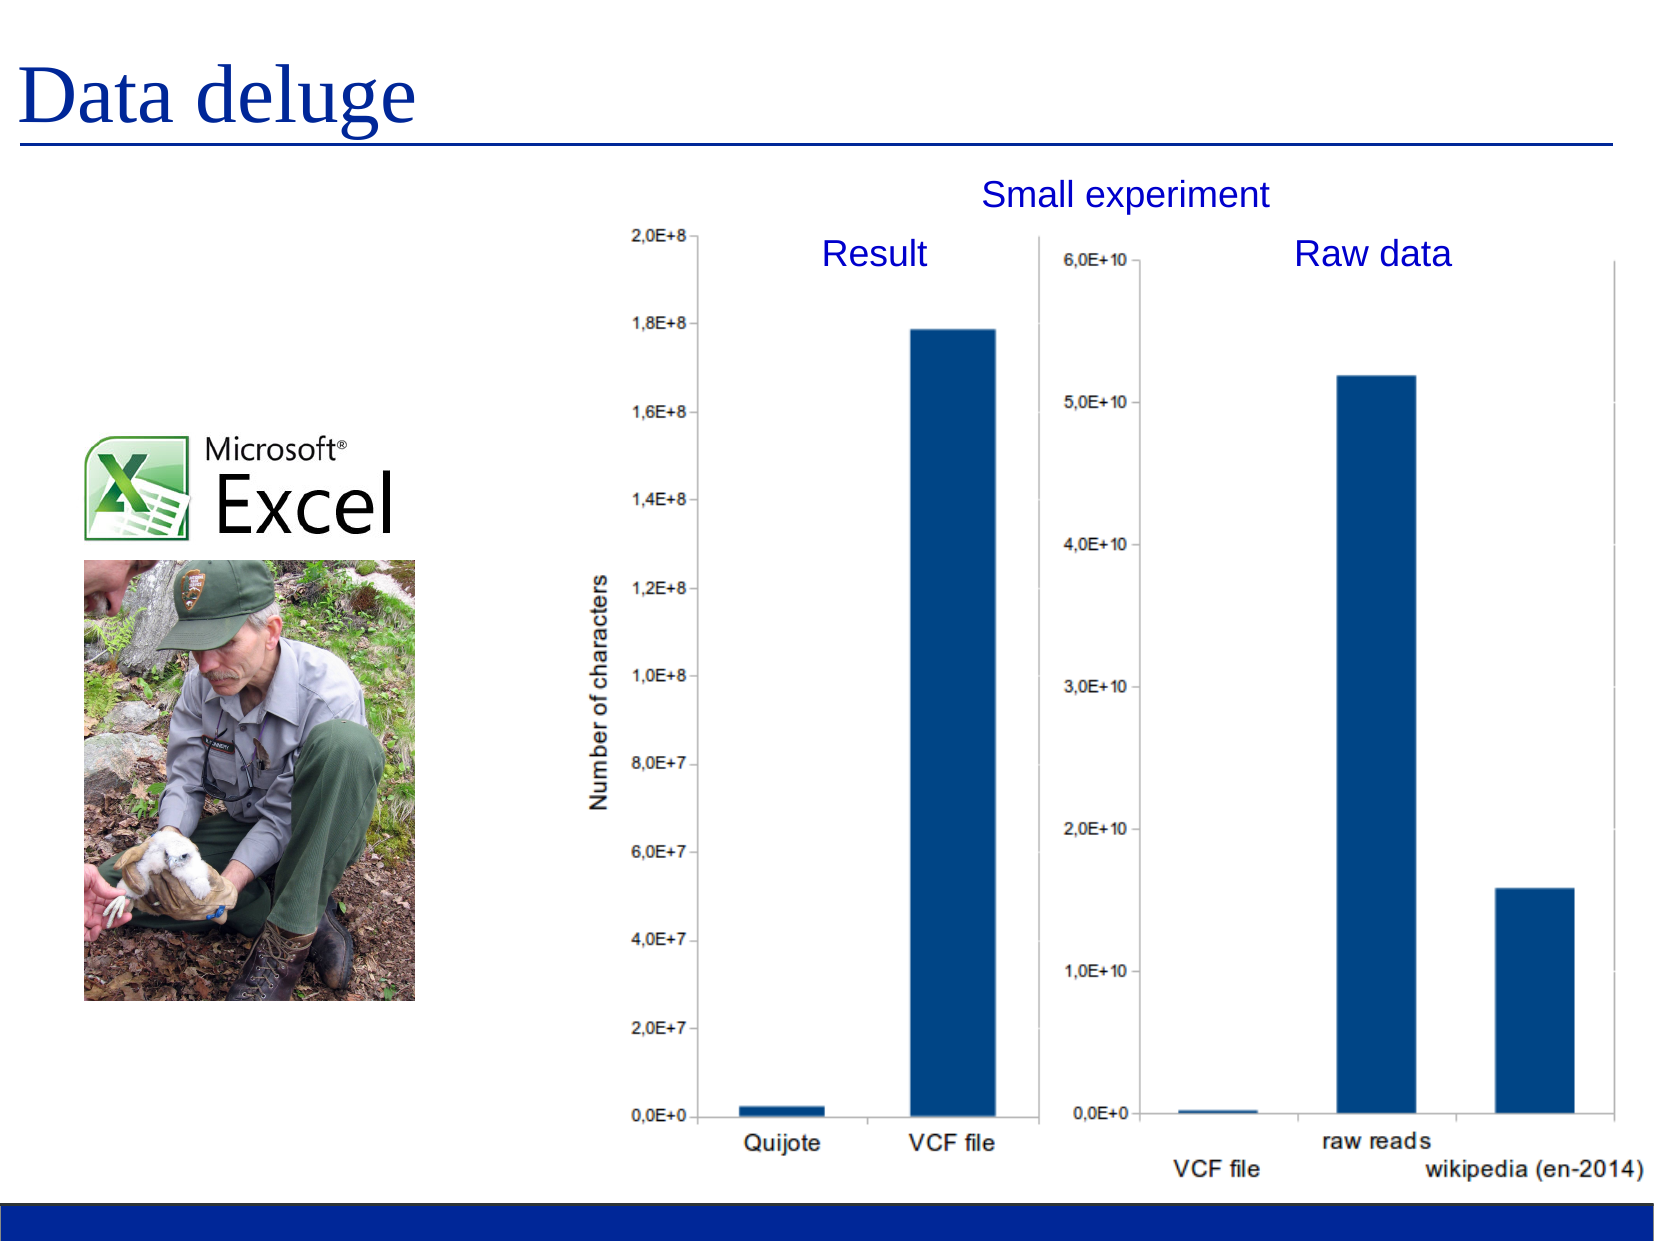

# Data deluge
Small experiment
Result
Raw data